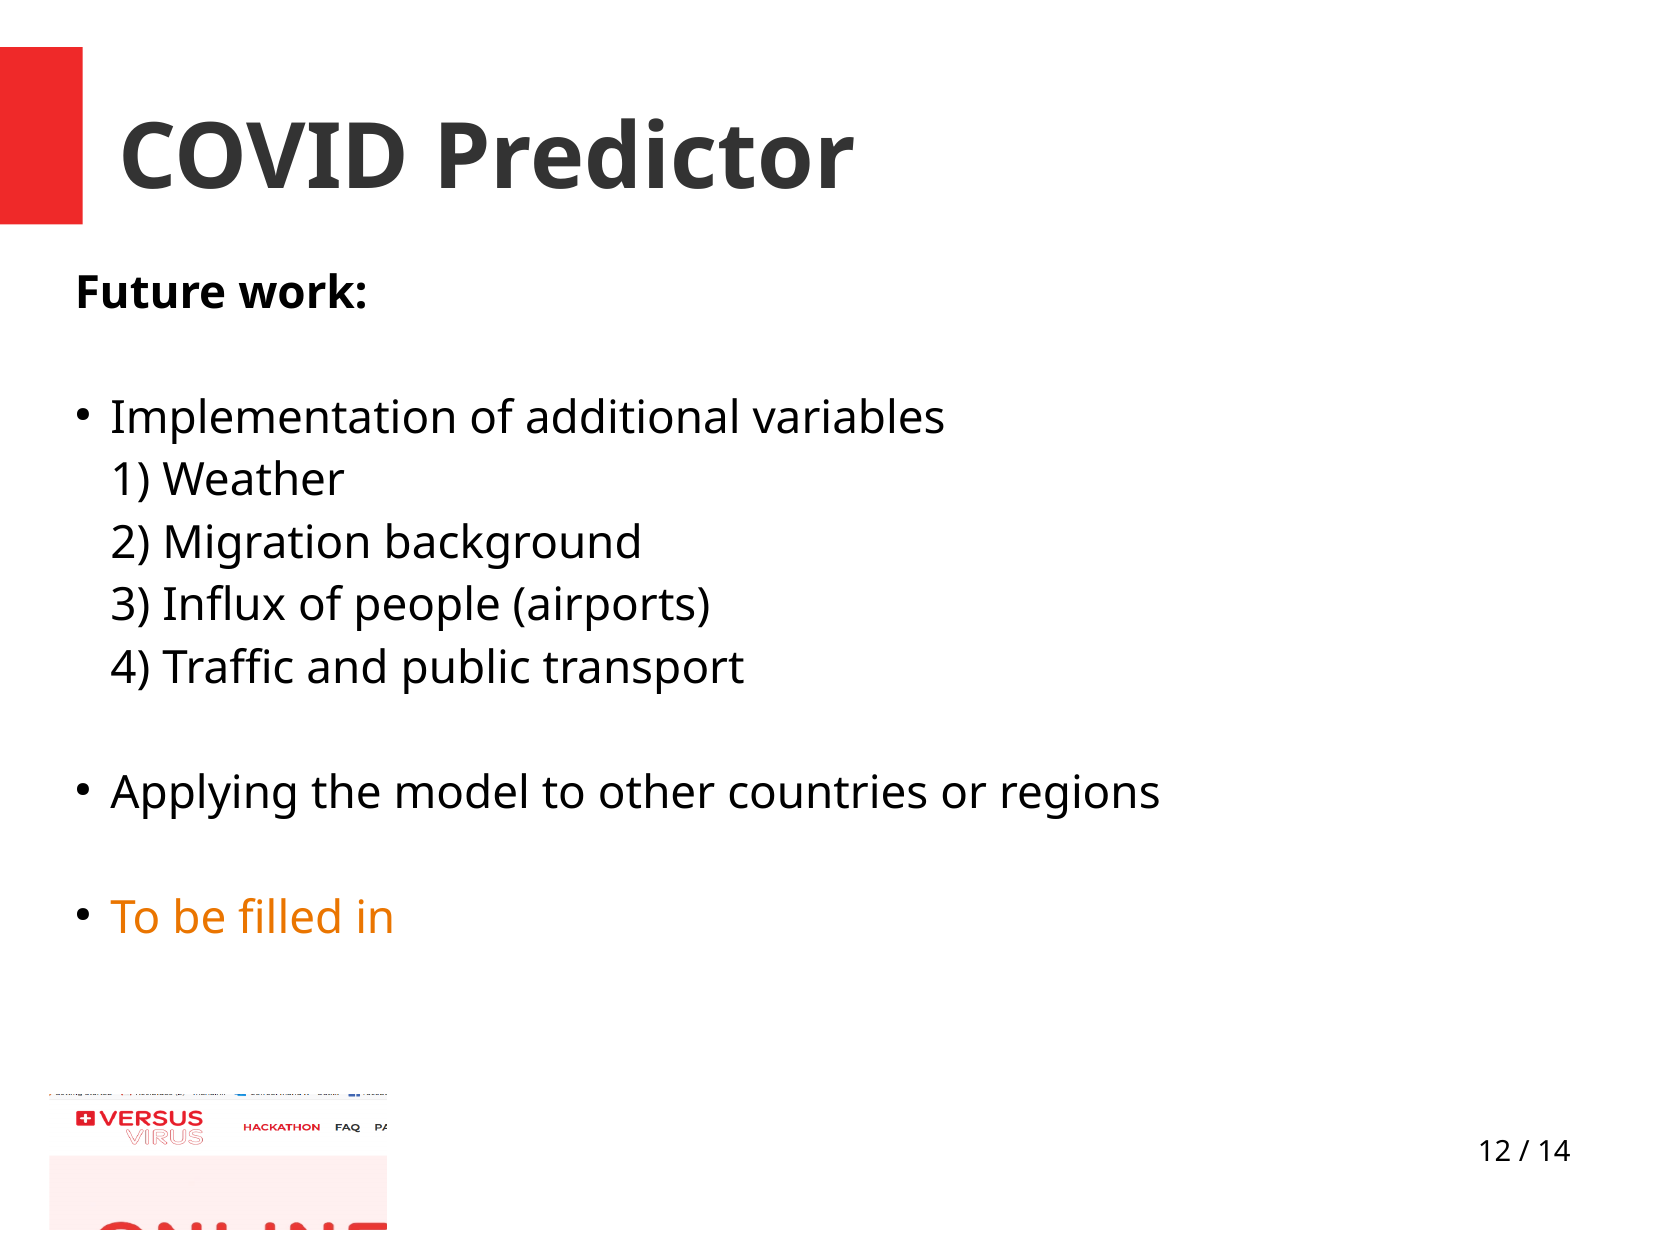

# COVID Predictor
Future work:
Implementation of additional variables
 Weather
 Migration background
 Influx of people (airports)
 Traffic and public transport
Applying the model to other countries or regions
To be filled in
12